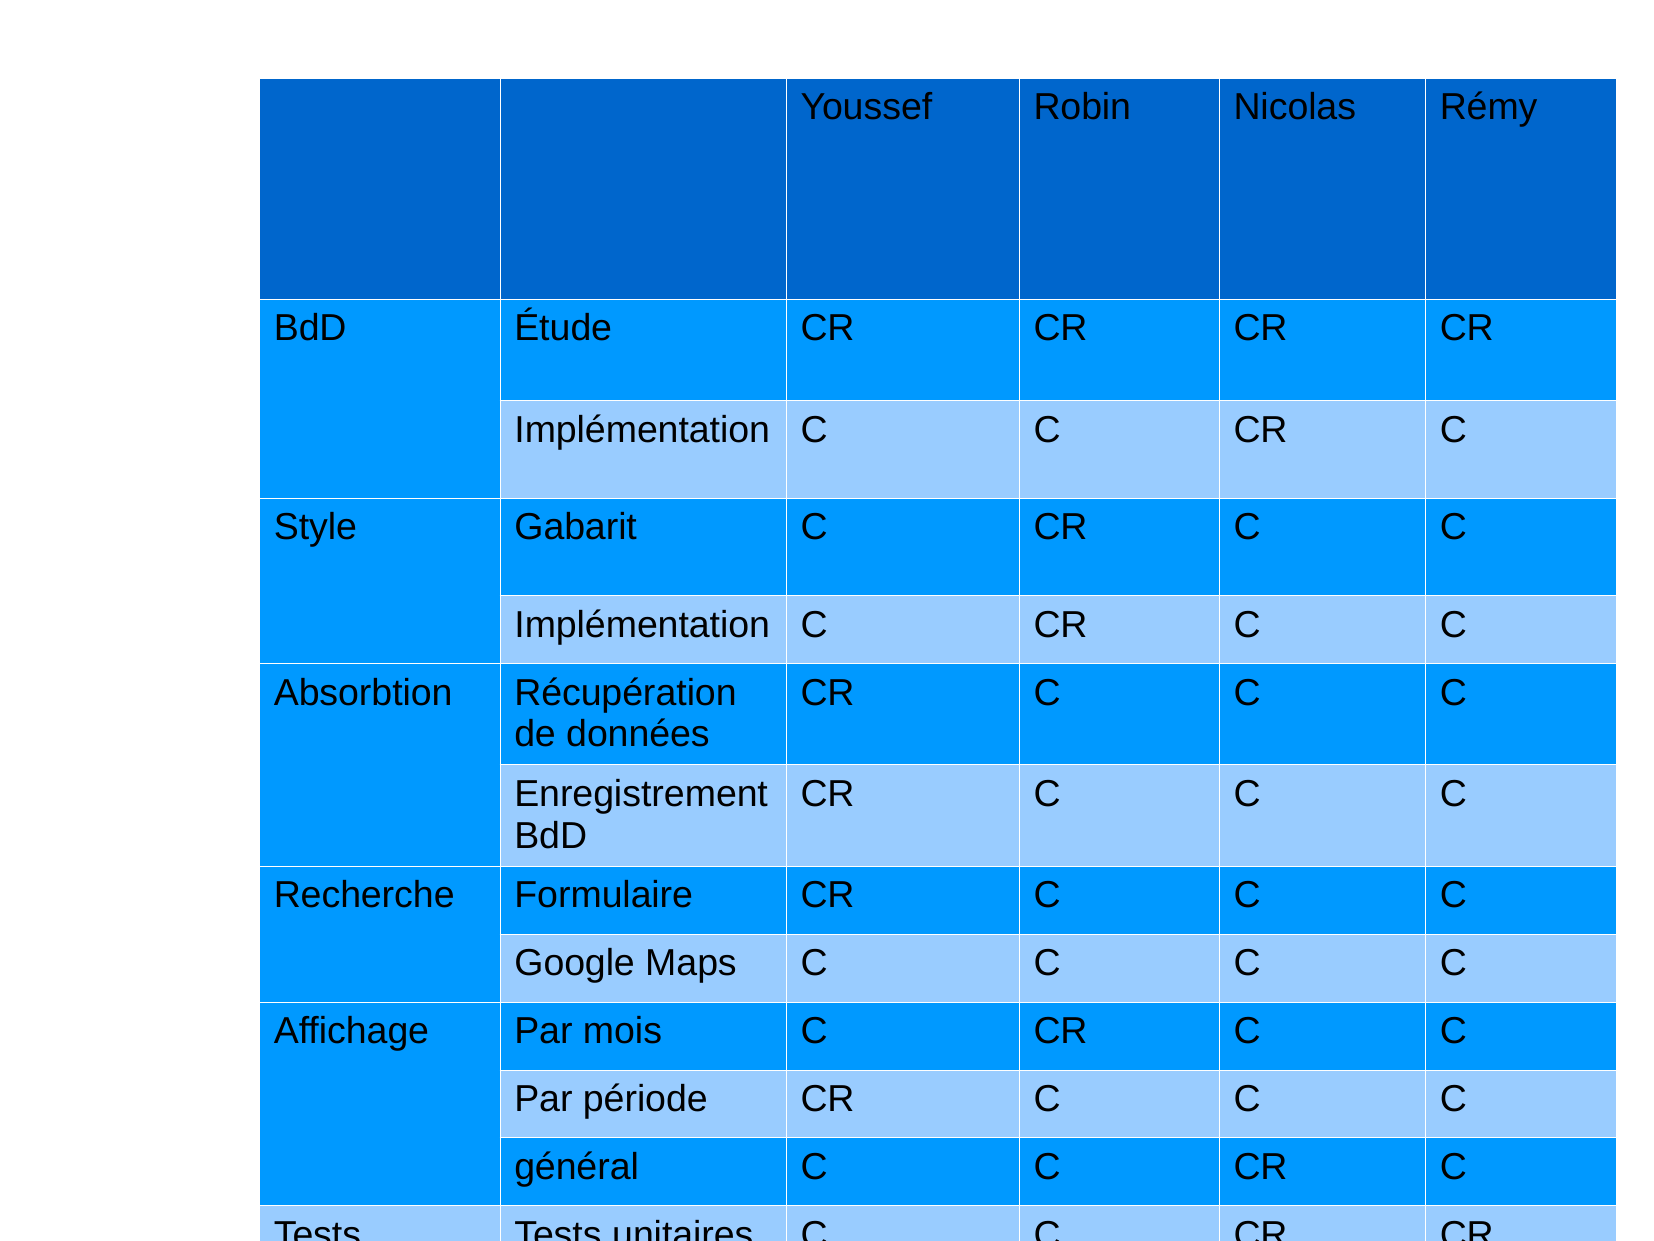

| | | Youssef | Robin | Nicolas | Rémy |
| --- | --- | --- | --- | --- | --- |
| BdD | Étude | CR | CR | CR | CR |
| | Implémentation | C | C | CR | C |
| Style | Gabarit | C | CR | C | C |
| | Implémentation | C | CR | C | C |
| Absorbtion | Récupération de données | CR | C | C | C |
| | Enregistrement BdD | CR | C | C | C |
| Recherche | Formulaire | CR | C | C | C |
| | Google Maps | C | C | C | C |
| Affichage | Par mois | C | CR | C | C |
| | Par période | CR | C | C | C |
| | général | C | C | CR | C |
| Tests | Tests unitaires | C | C | CR | CR |
| | Tests fonctionnels | CR | CR | CR | CR |
| Application mobile | | CR | CR | C | C |